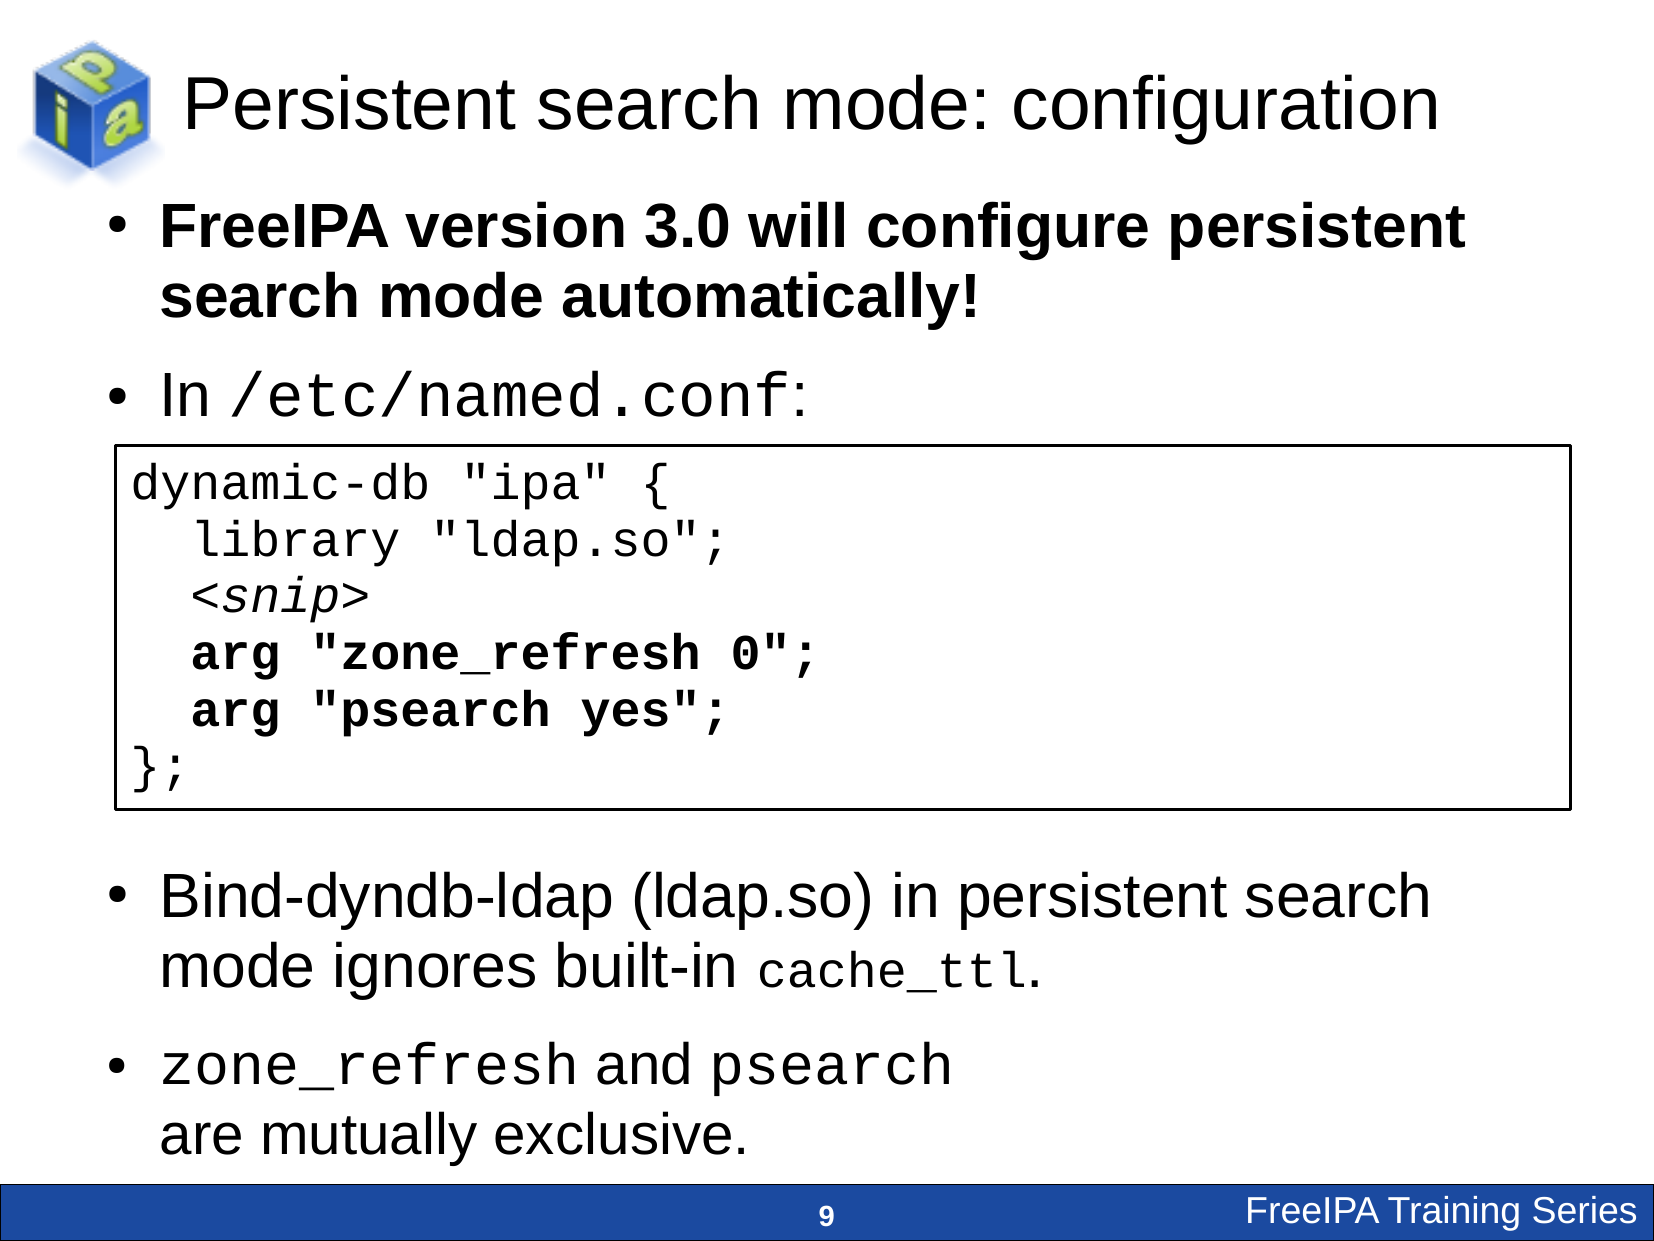

# Persistent search mode: configuration
FreeIPA version 3.0 will configure persistent search mode automatically!
In /etc/named.conf:
Bind-dyndb-ldap (ldap.so) in persistent search mode ignores built-in cache_ttl.
zone_refresh and psearch
are mutually exclusive.
dynamic-db "ipa" {
 library "ldap.so";
 <snip>
 arg "zone_refresh 0";
 arg "psearch yes";
};
9